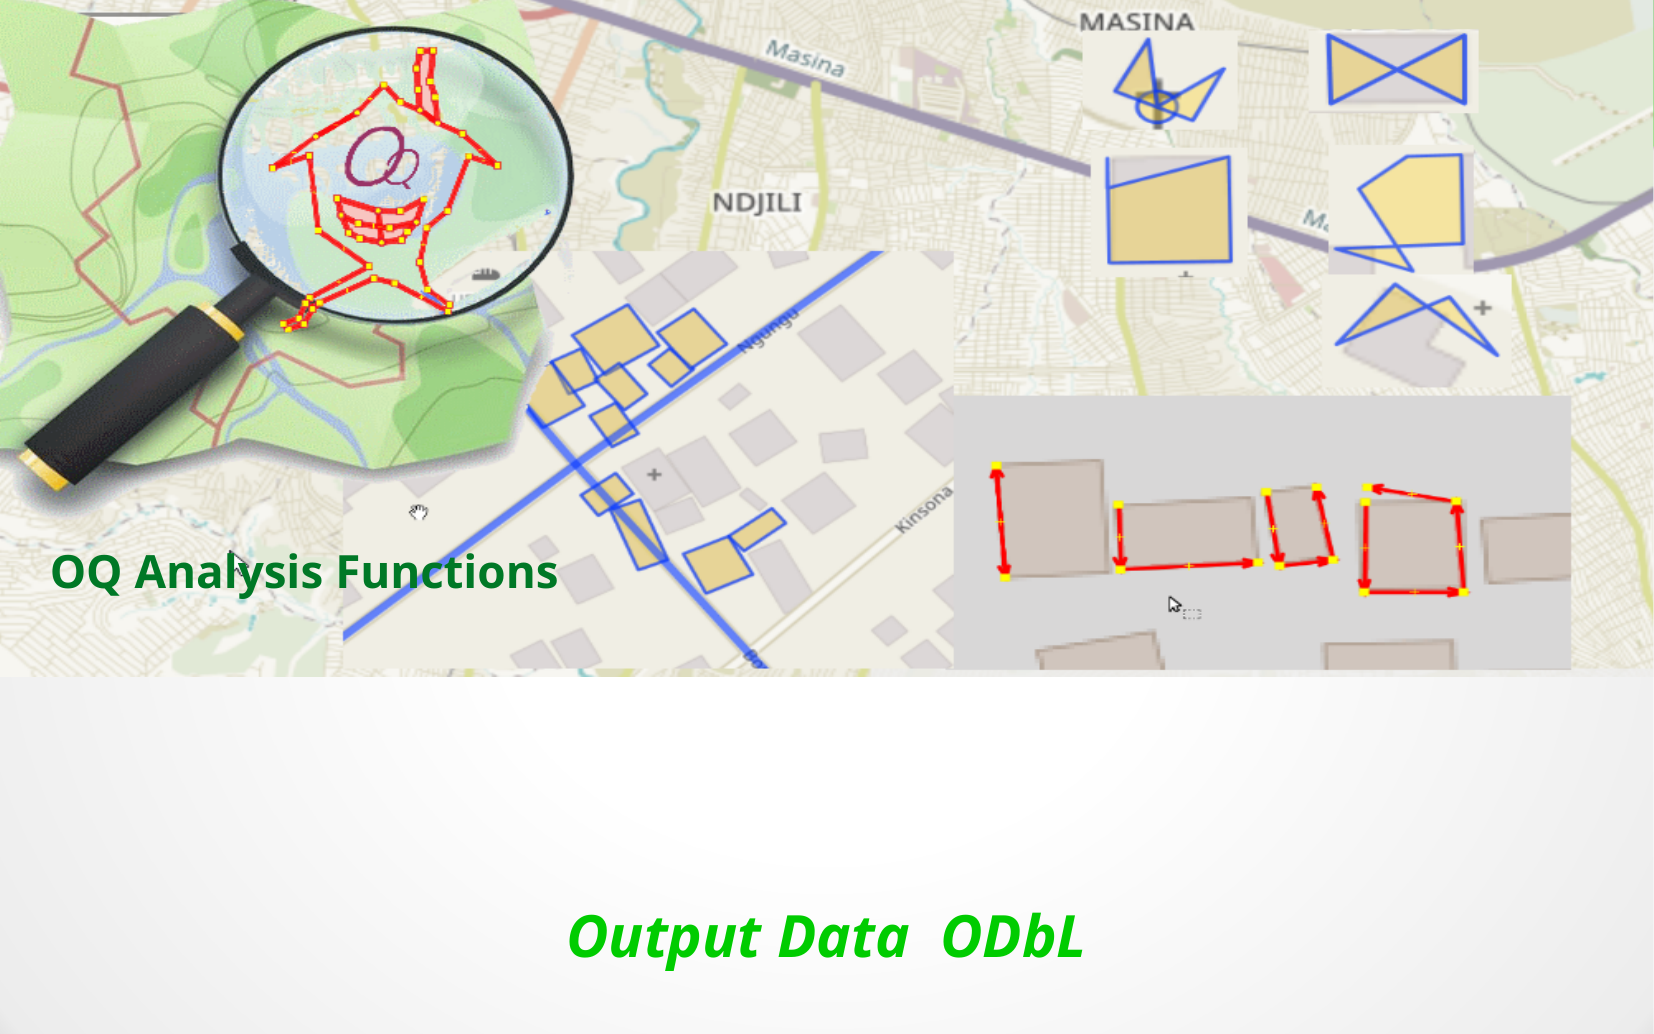

#
OQ Analysis Functions
Output Data ODbL